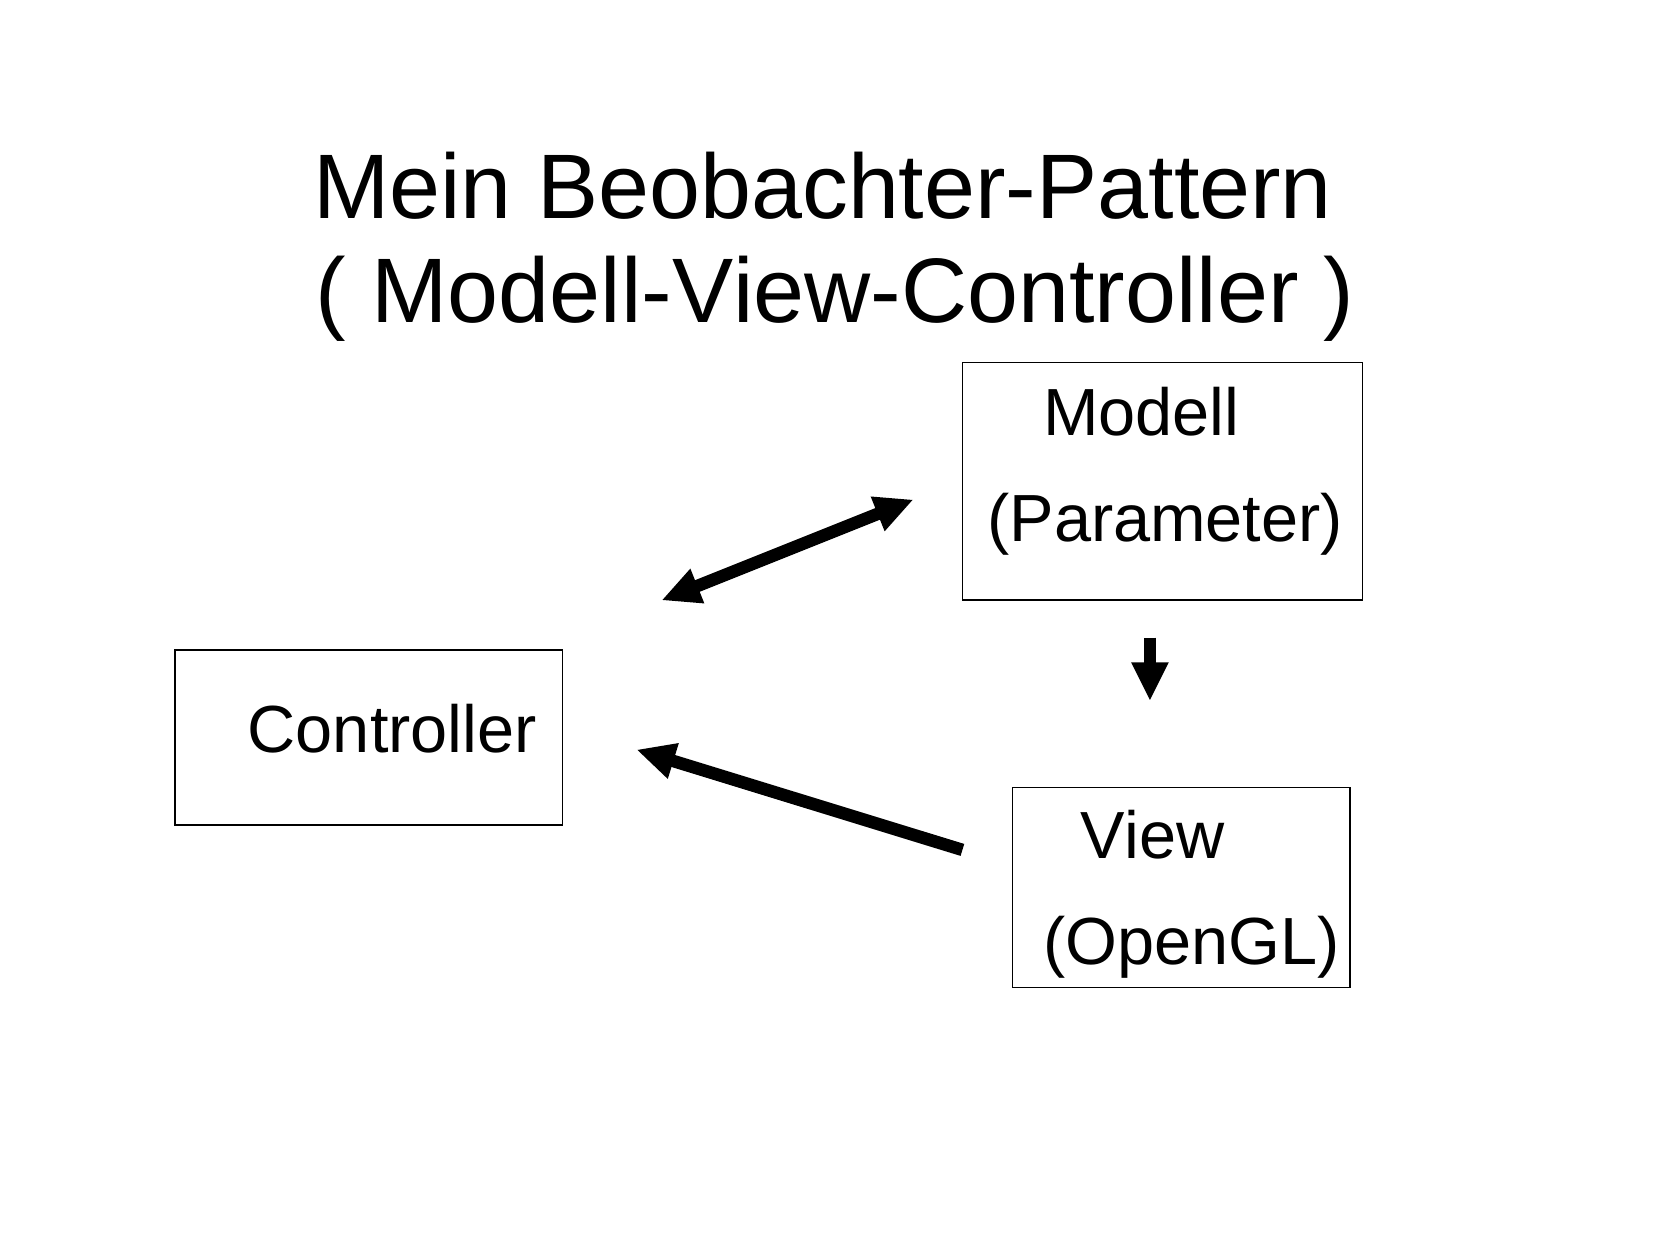

# Mein Beobachter-Pattern ( Modell-View-Controller )
 Modell
 (Parameter)
 Controller
 View
 (OpenGL)